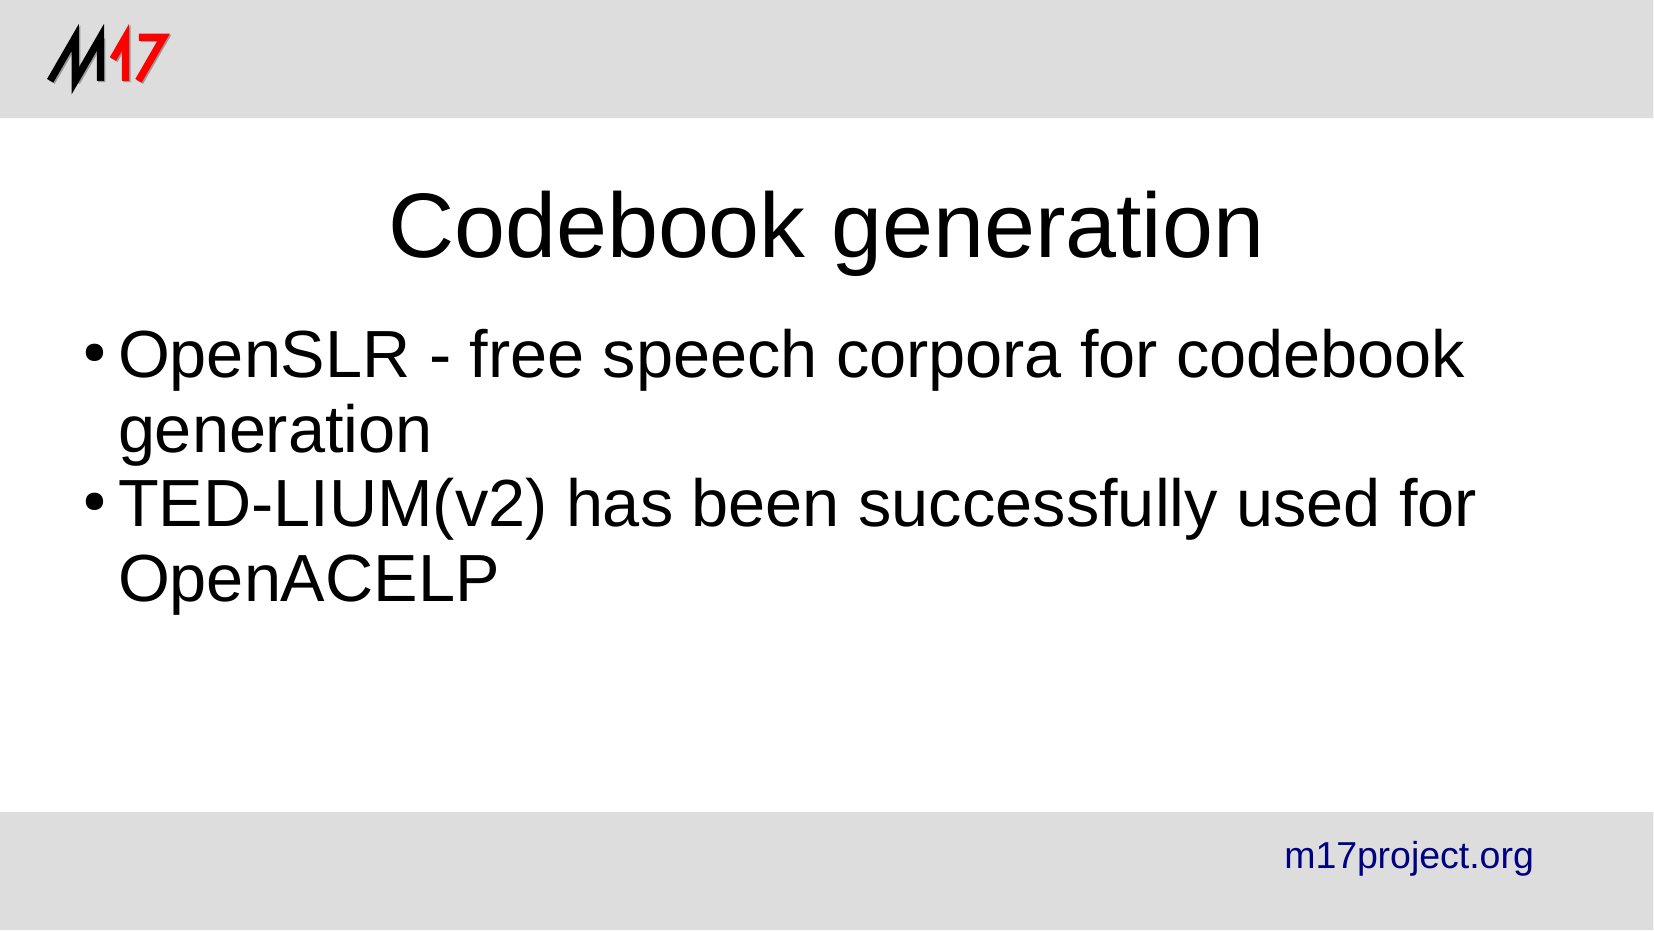

# Codebook generation
OpenSLR - free speech corpora for codebook generation
TED-LIUM(v2) has been successfully used for OpenACELP
m17project.org